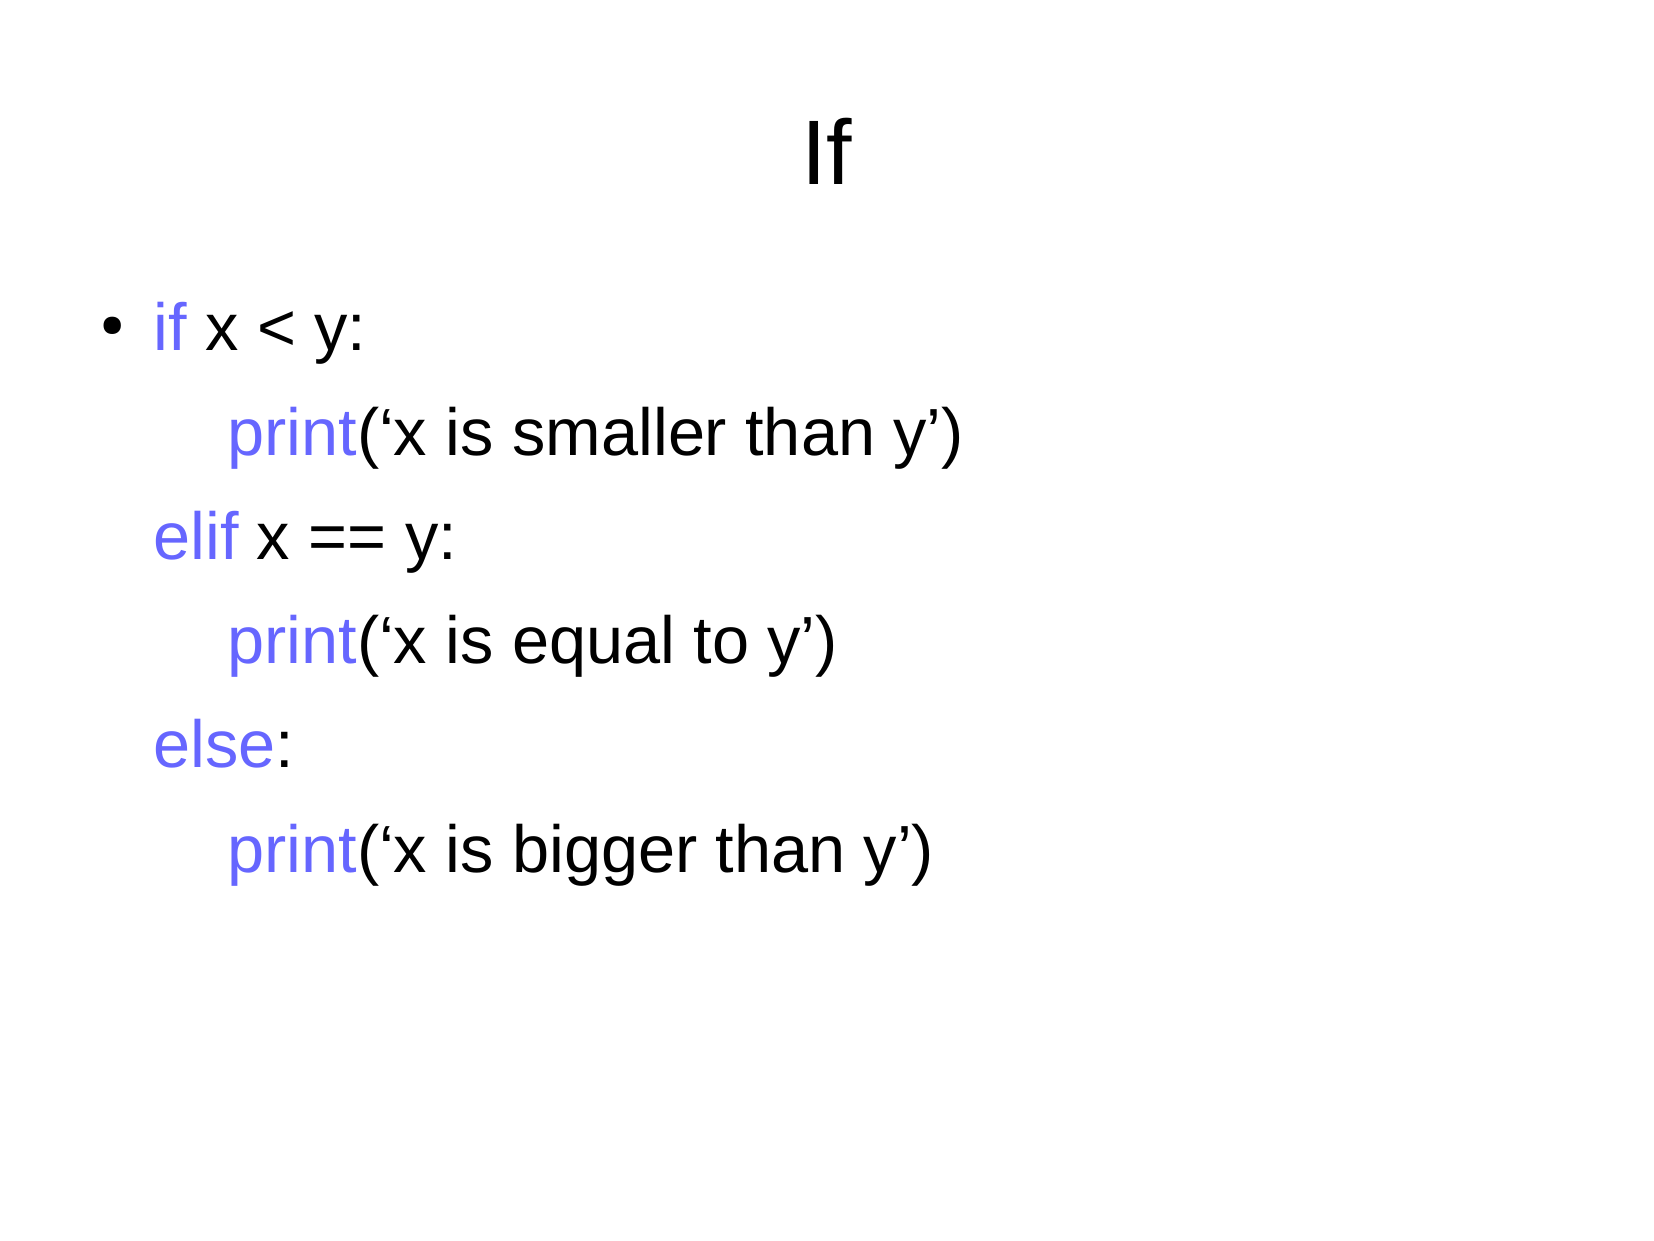

# If
if x < y:
 print(‘x is smaller than y’)
elif x == y:
 print(‘x is equal to y’)
else:
 print(‘x is bigger than y’)